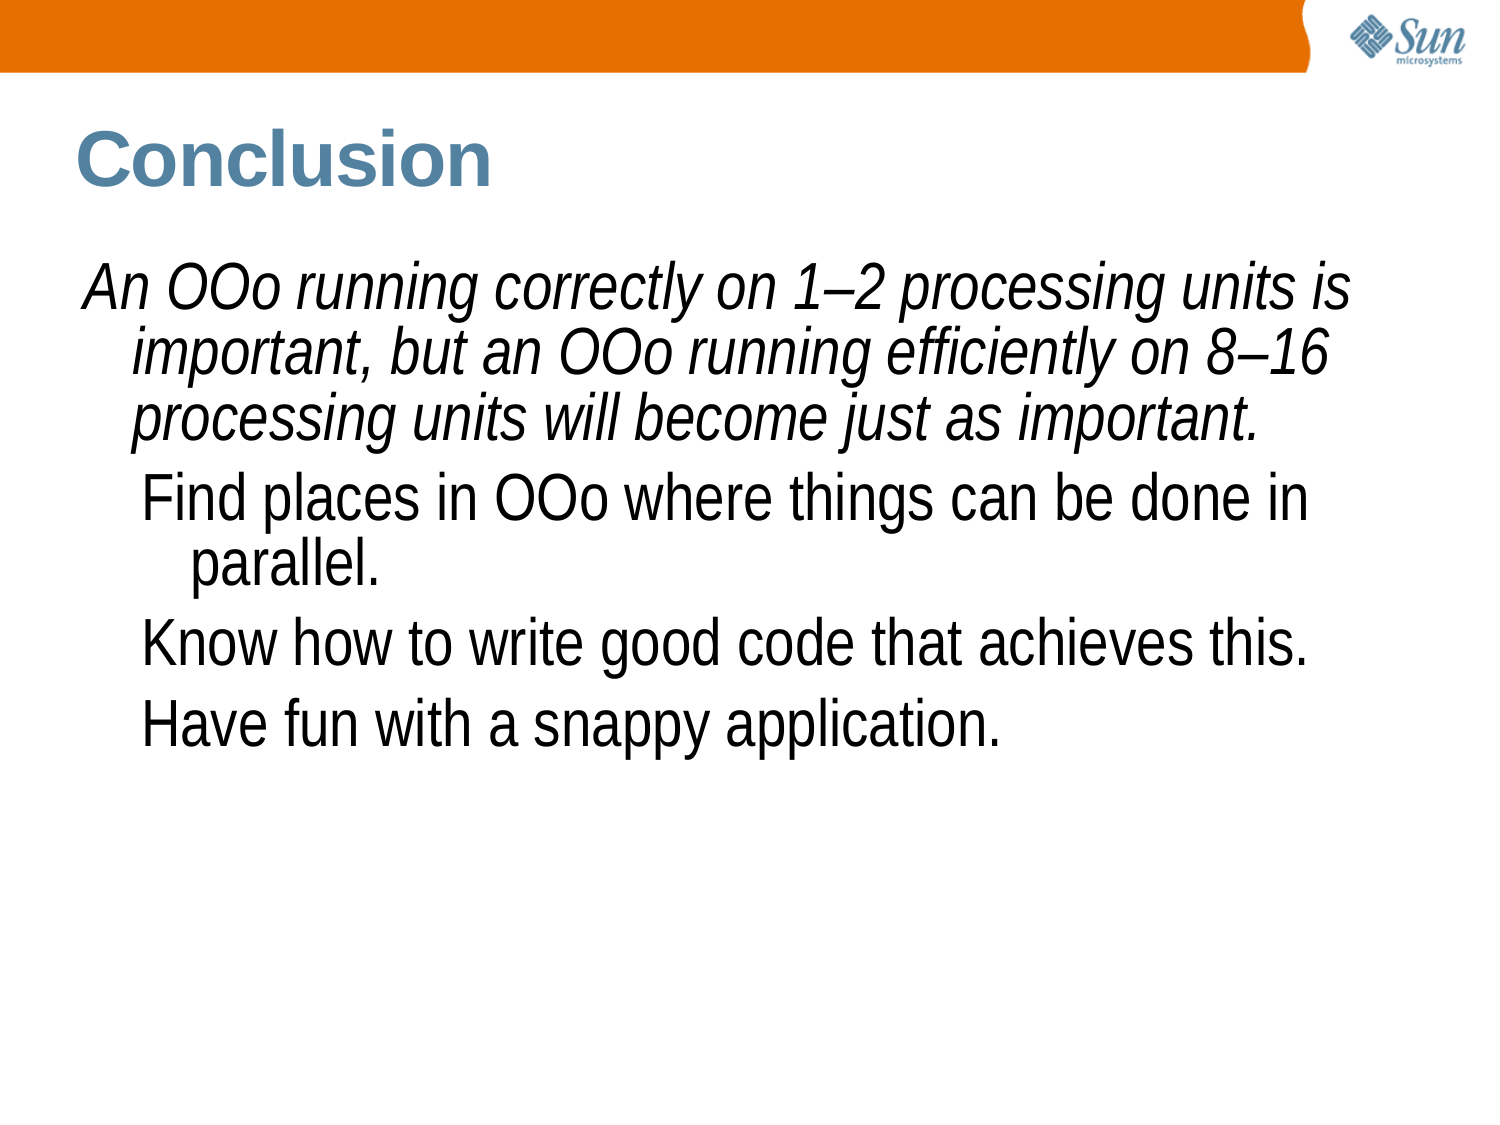

# Conclusion
An OOo running correctly on 1–2 processing units is important, but an OOo running efficiently on 8–16 processing units will become just as important.
Find places in OOo where things can be done in parallel.
Know how to write good code that achieves this.
Have fun with a snappy application.